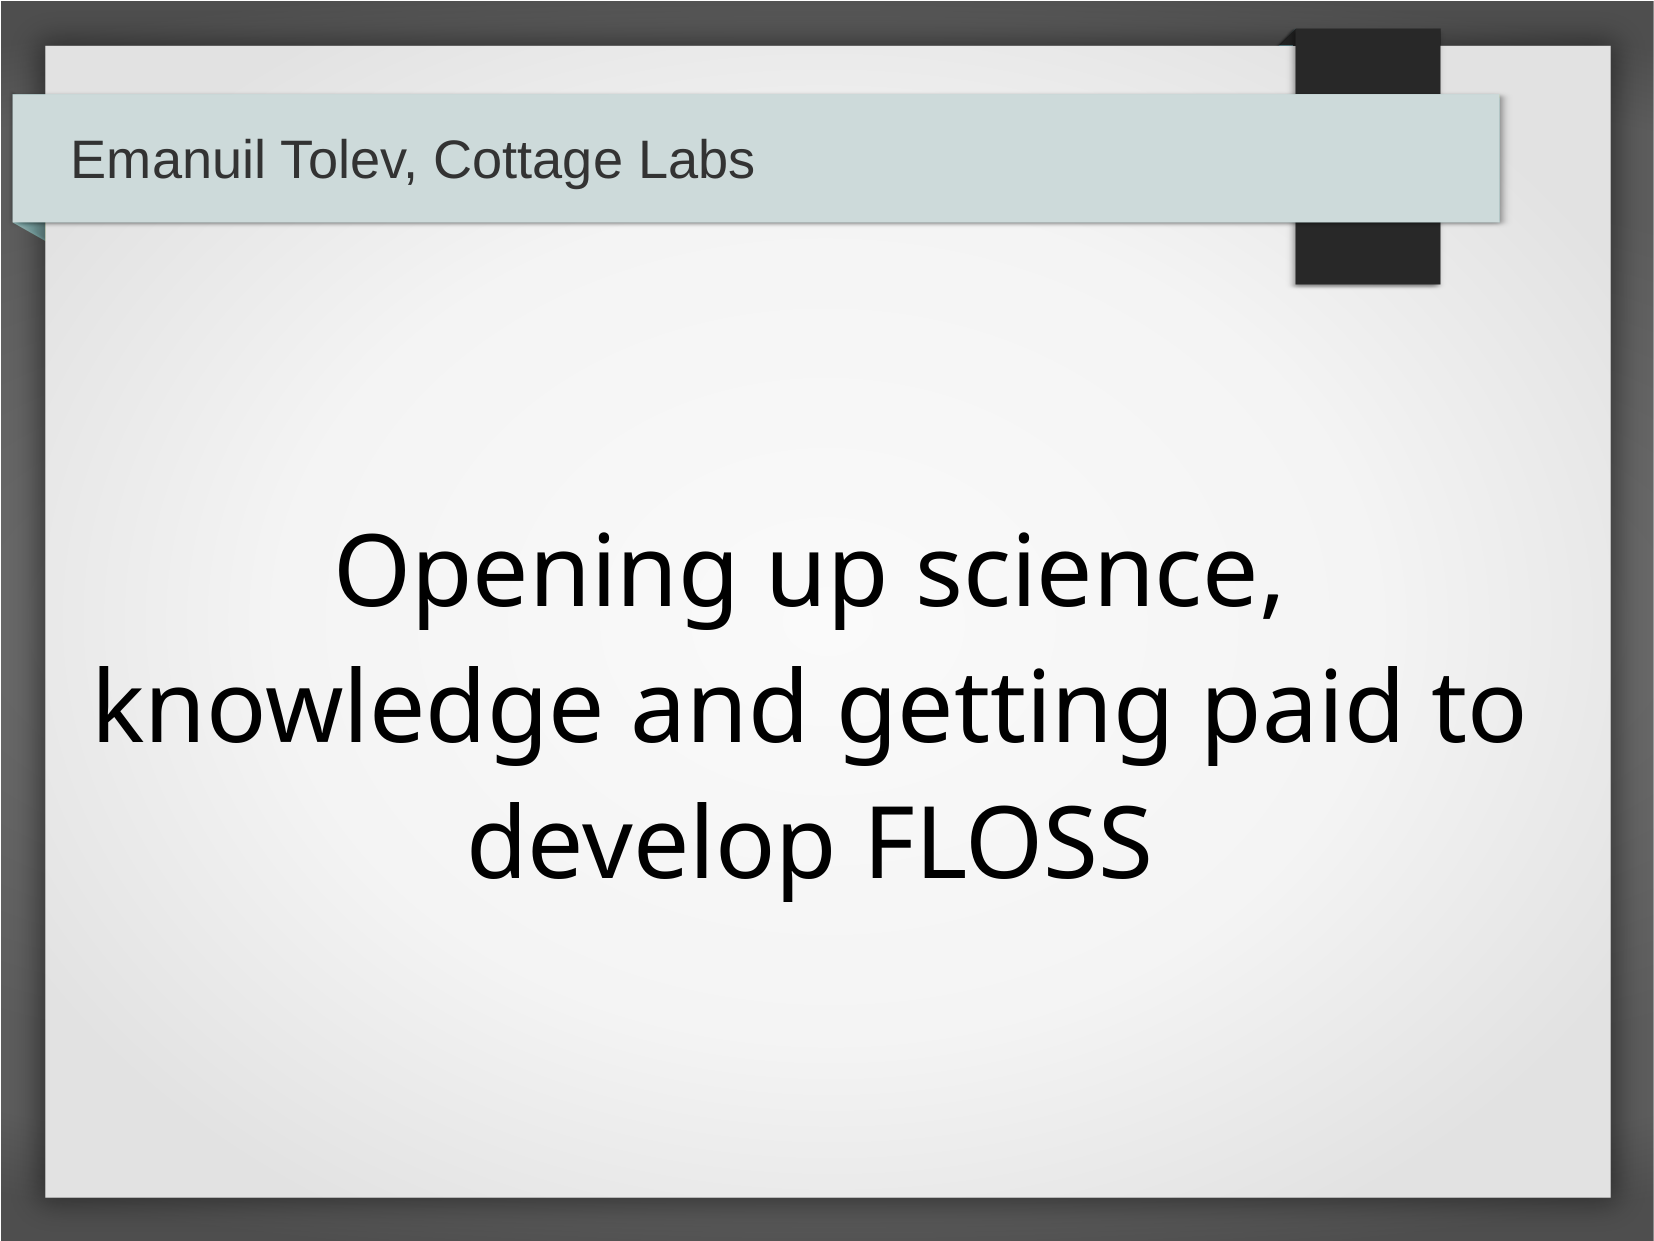

Emanuil Tolev, Cottage Labs
# Opening up science, knowledge and getting paid to develop FLOSS